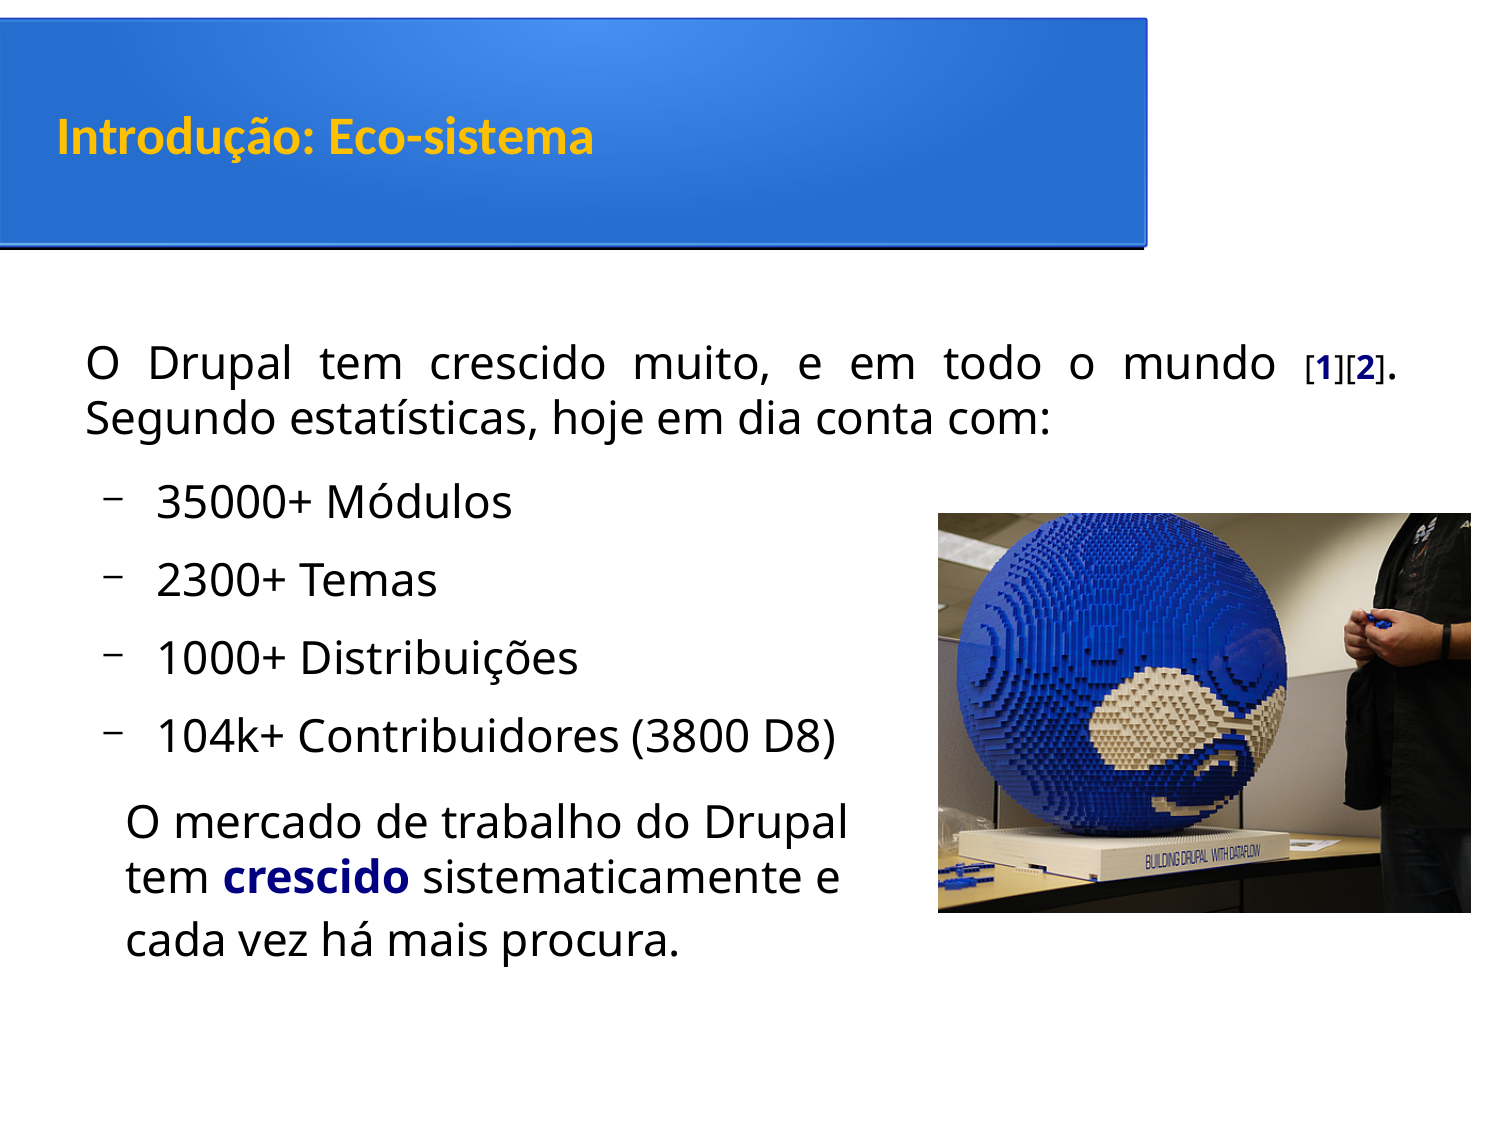

Introdução: Eco-sistema
O Drupal tem crescido muito, e em todo o mundo [1][2]. Segundo estatísticas, hoje em dia conta com:
35000+ Módulos
2300+ Temas
1000+ Distribuições
104k+ Contribuidores (3800 D8)
# O mercado de trabalho do Drupal tem crescido sistematicamente e cada vez há mais procura.